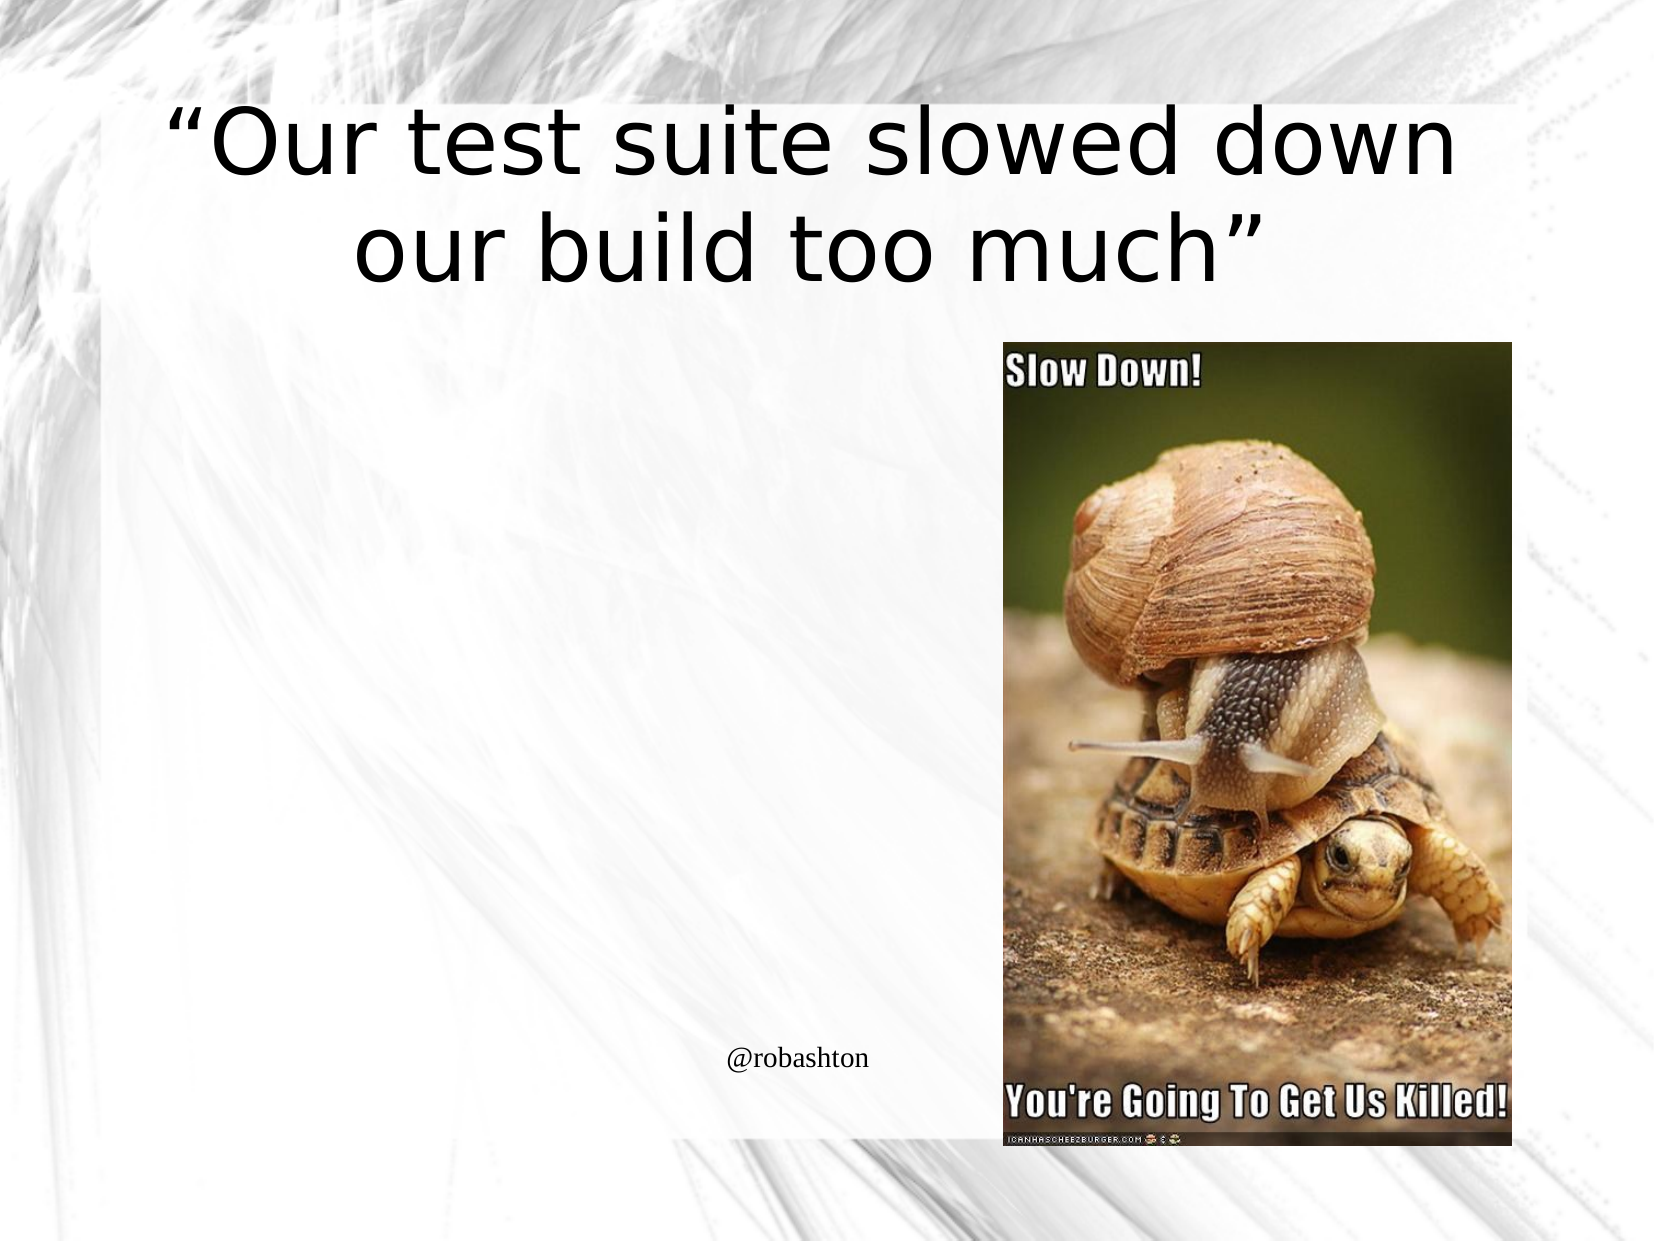

# “Our test suite slowed down our build too much”
@robashton